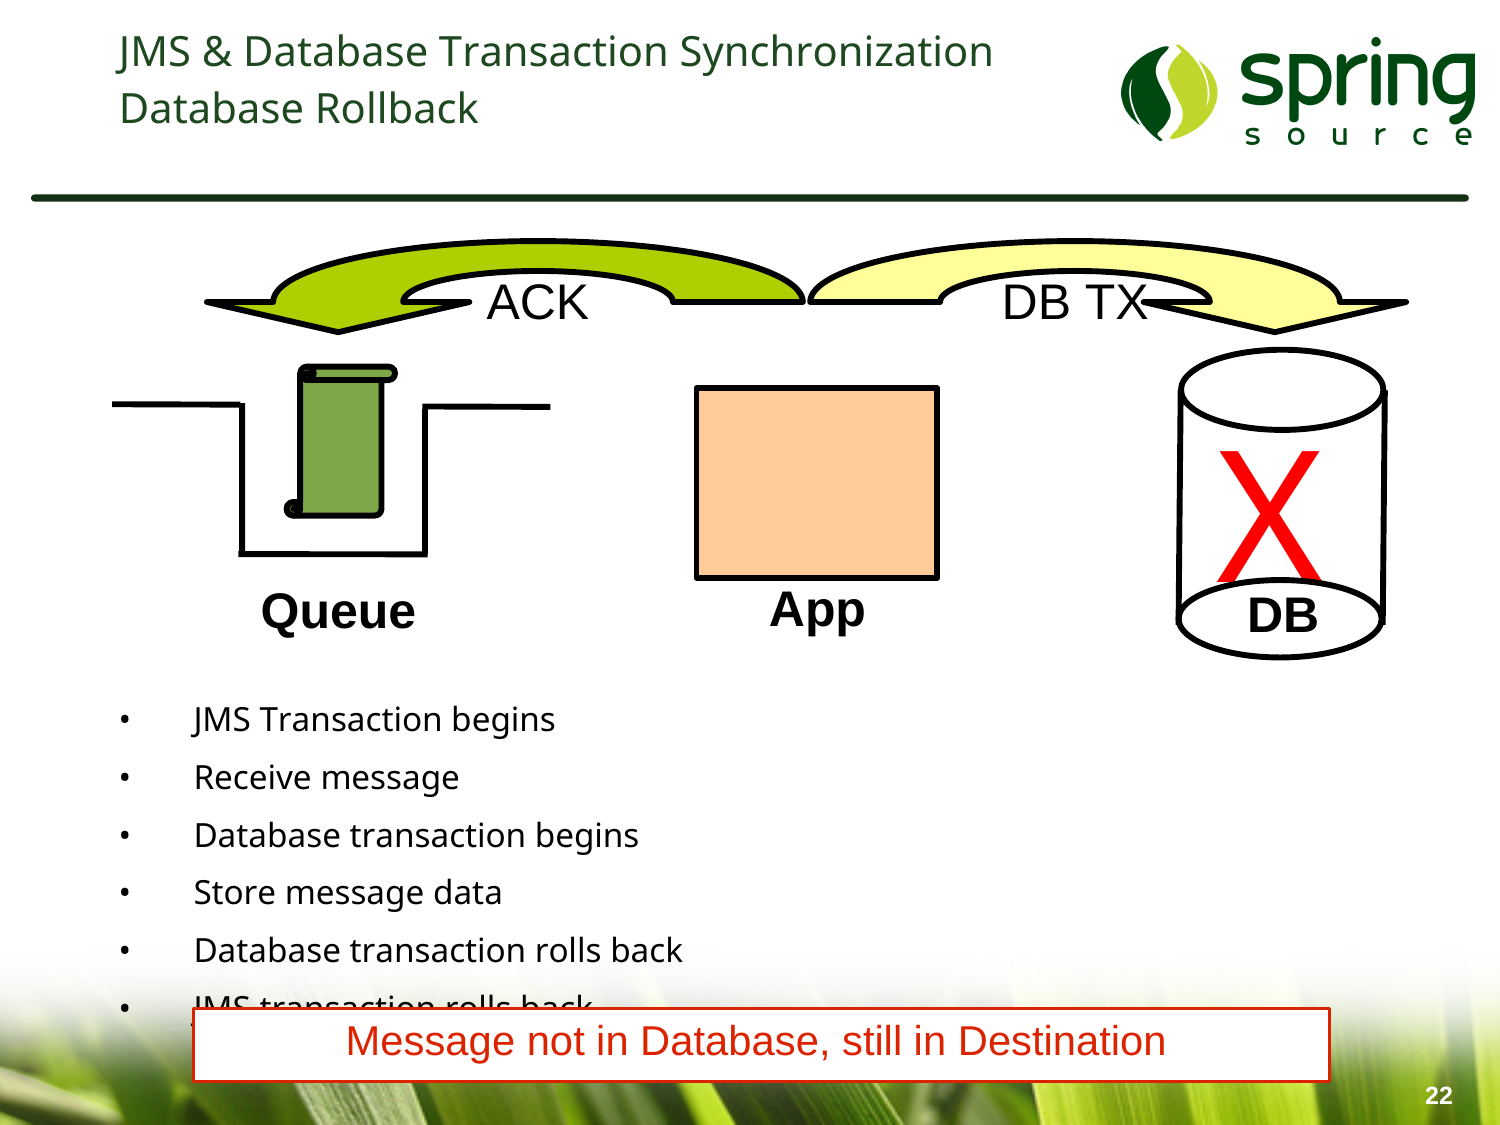

# JMS & Database Transaction Synchronization Database Rollback
ACK
DB TX
X
App
Queue
DB
JMS Transaction begins
Receive message
Database transaction begins
Store message data
Database transaction rolls back
JMS transaction rolls back
Message not in Database, still in Destination